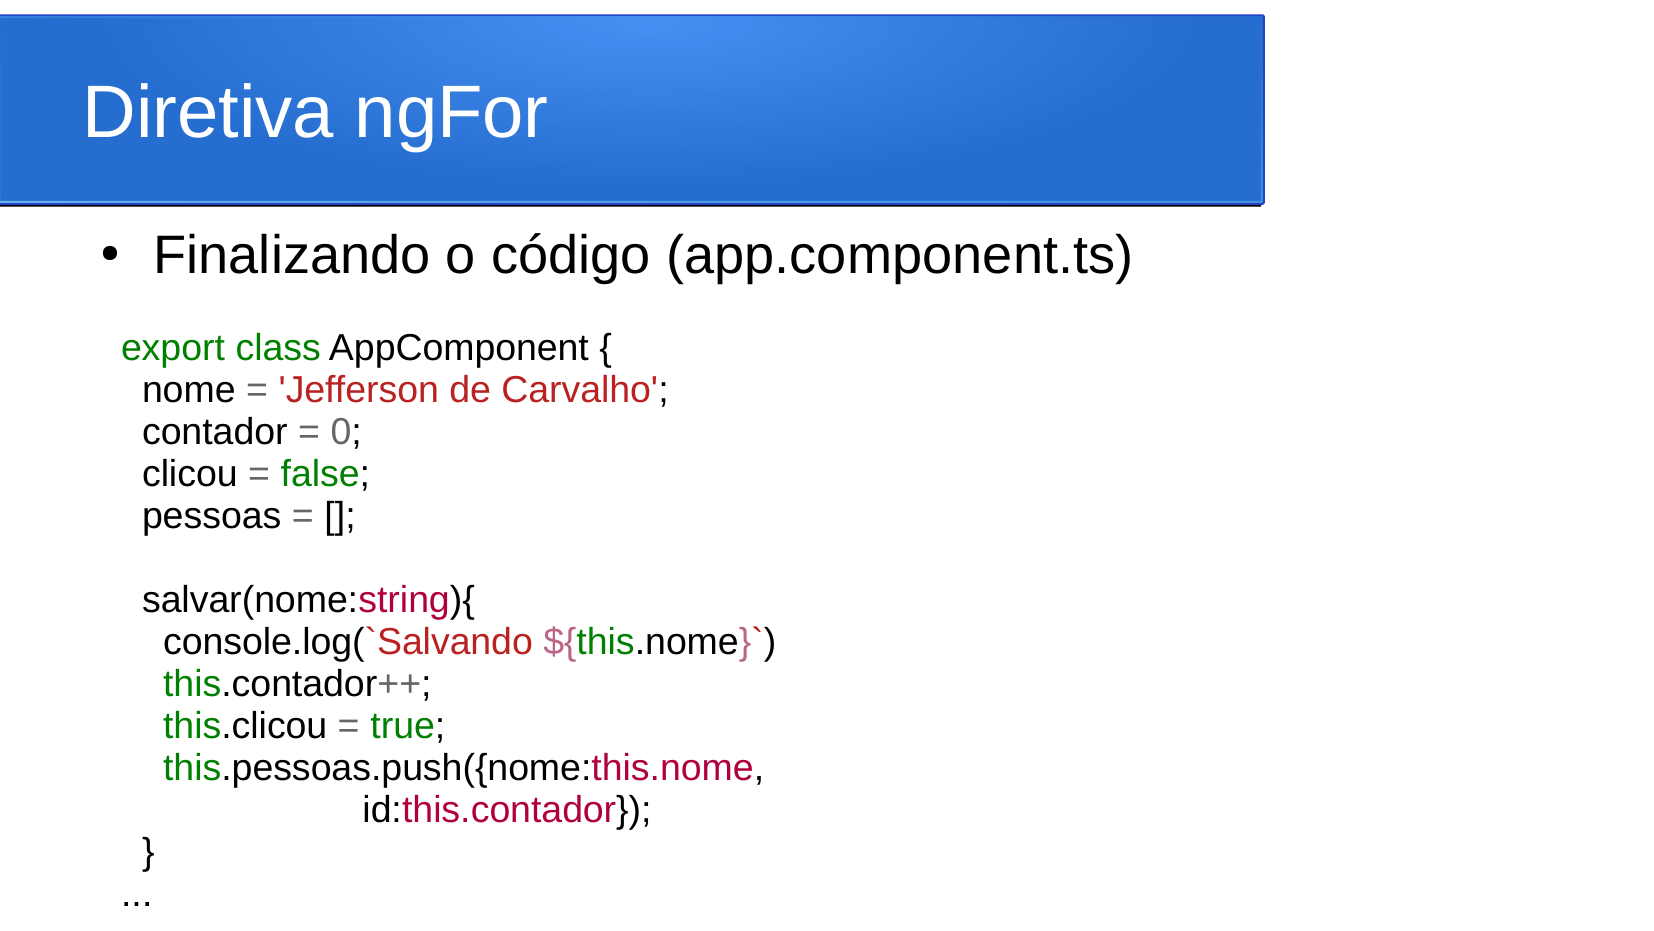

# Diretiva ngFor
Finalizando o código (app.component.ts)
export class AppComponent {
 nome = 'Jefferson de Carvalho';
 contador = 0;
 clicou = false;
 pessoas = [];
 salvar(nome:string){
 console.log(`Salvando ${this.nome}`)
 this.contador++;
 this.clicou = true;
 this.pessoas.push({nome:this.nome,
 id:this.contador});
 }
...